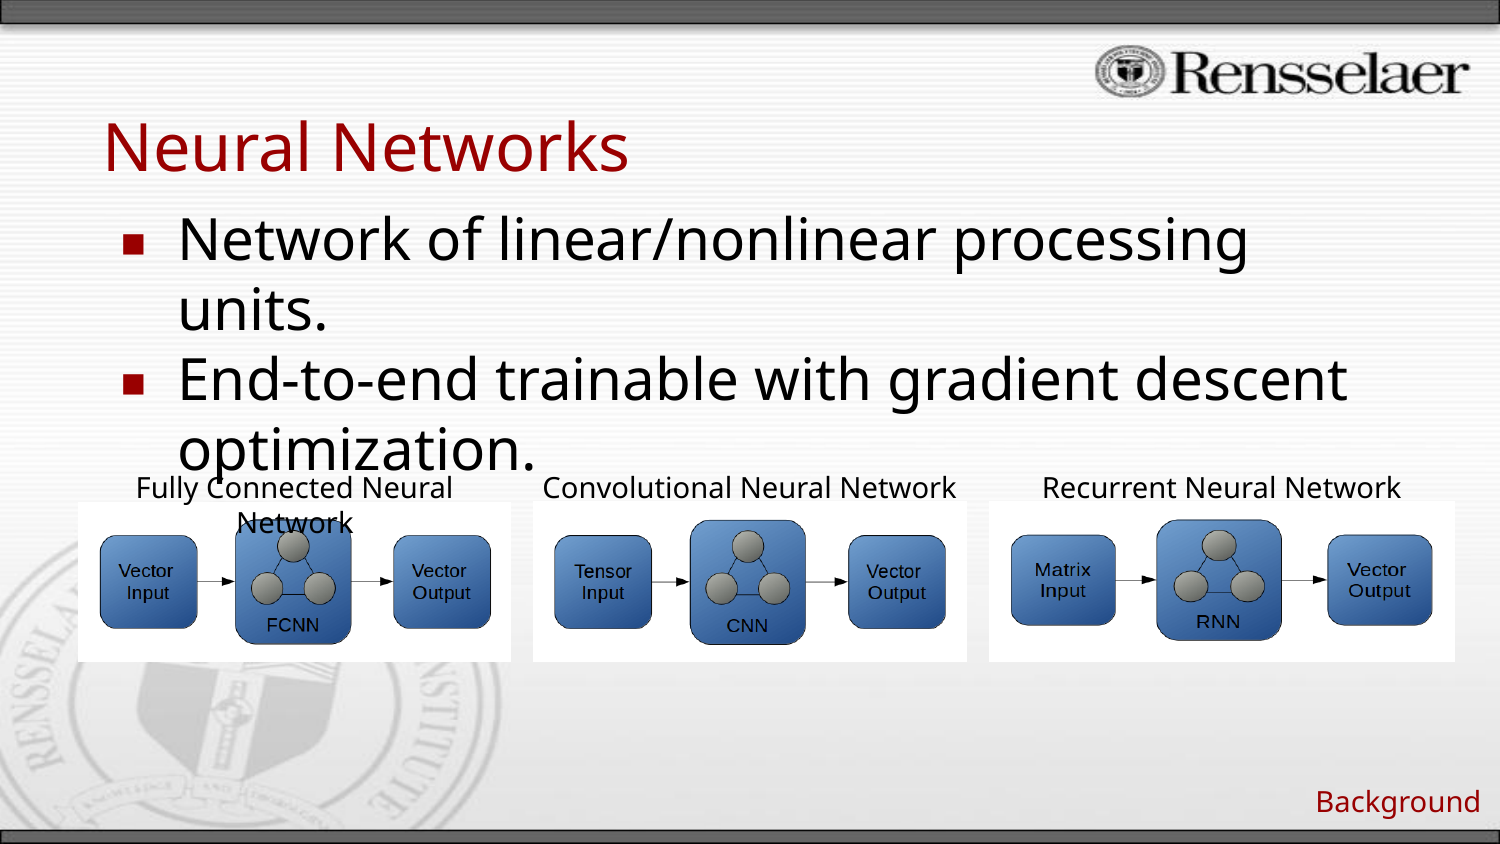

# Neural Networks
Network of linear/nonlinear processing units.
End-to-end trainable with gradient descent optimization.
Fully Connected Neural Network
Convolutional Neural Network
Recurrent Neural Network
Background